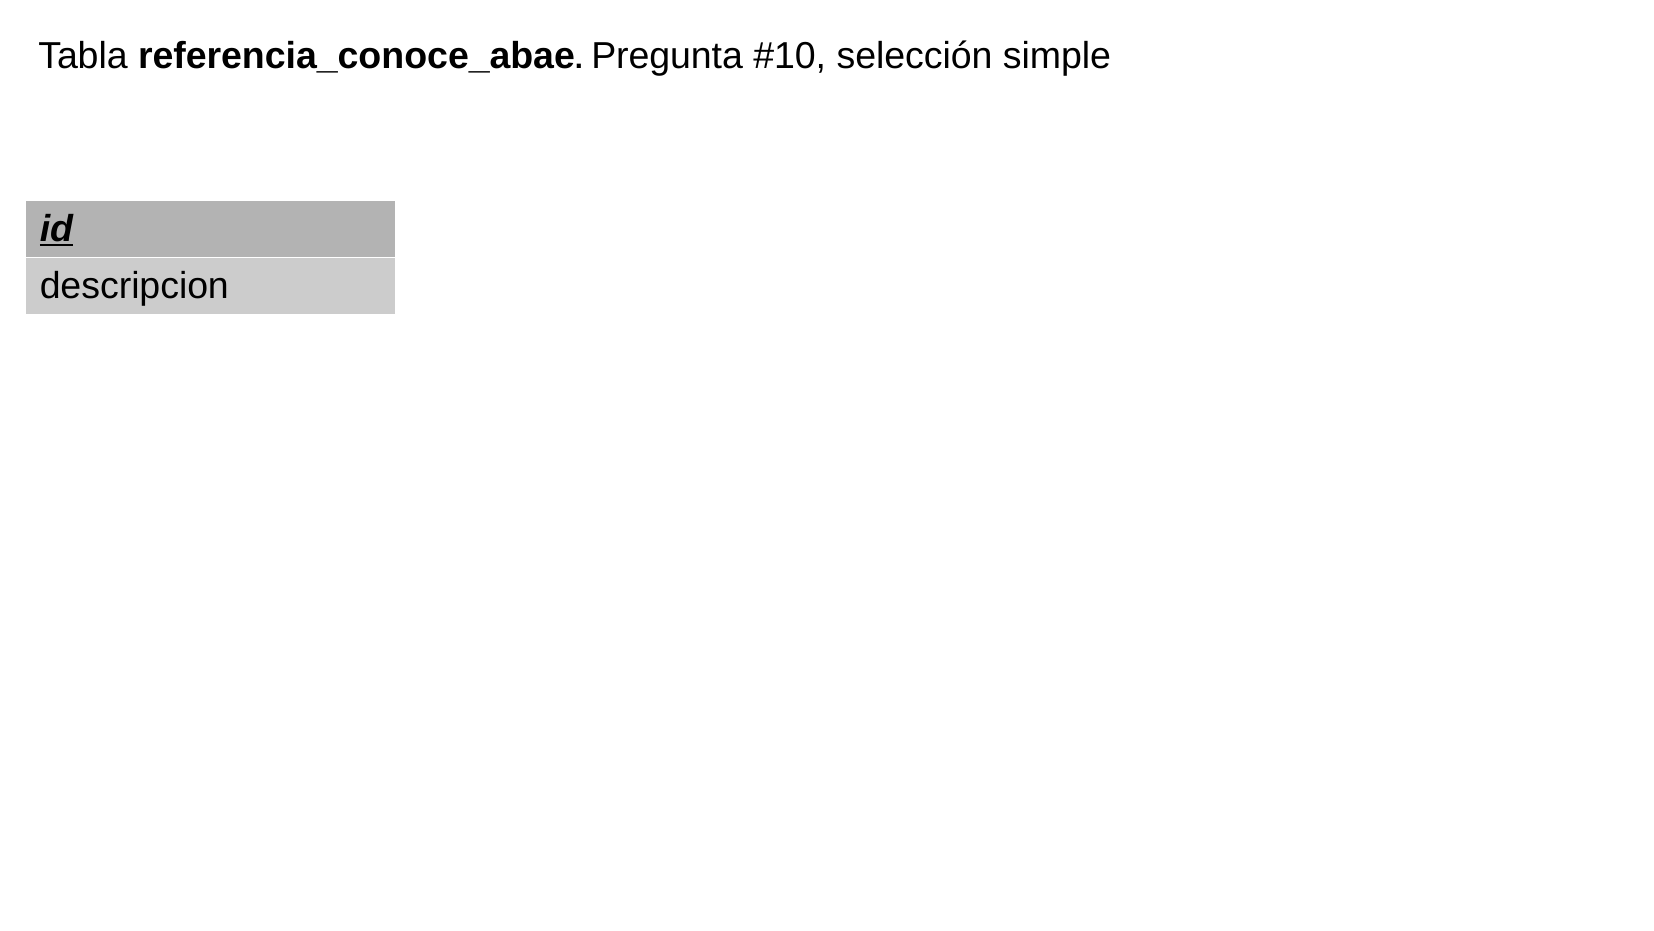

Tabla referencia_conoce_abae. Pregunta #10, selección simple
| id |
| --- |
| descripcion |